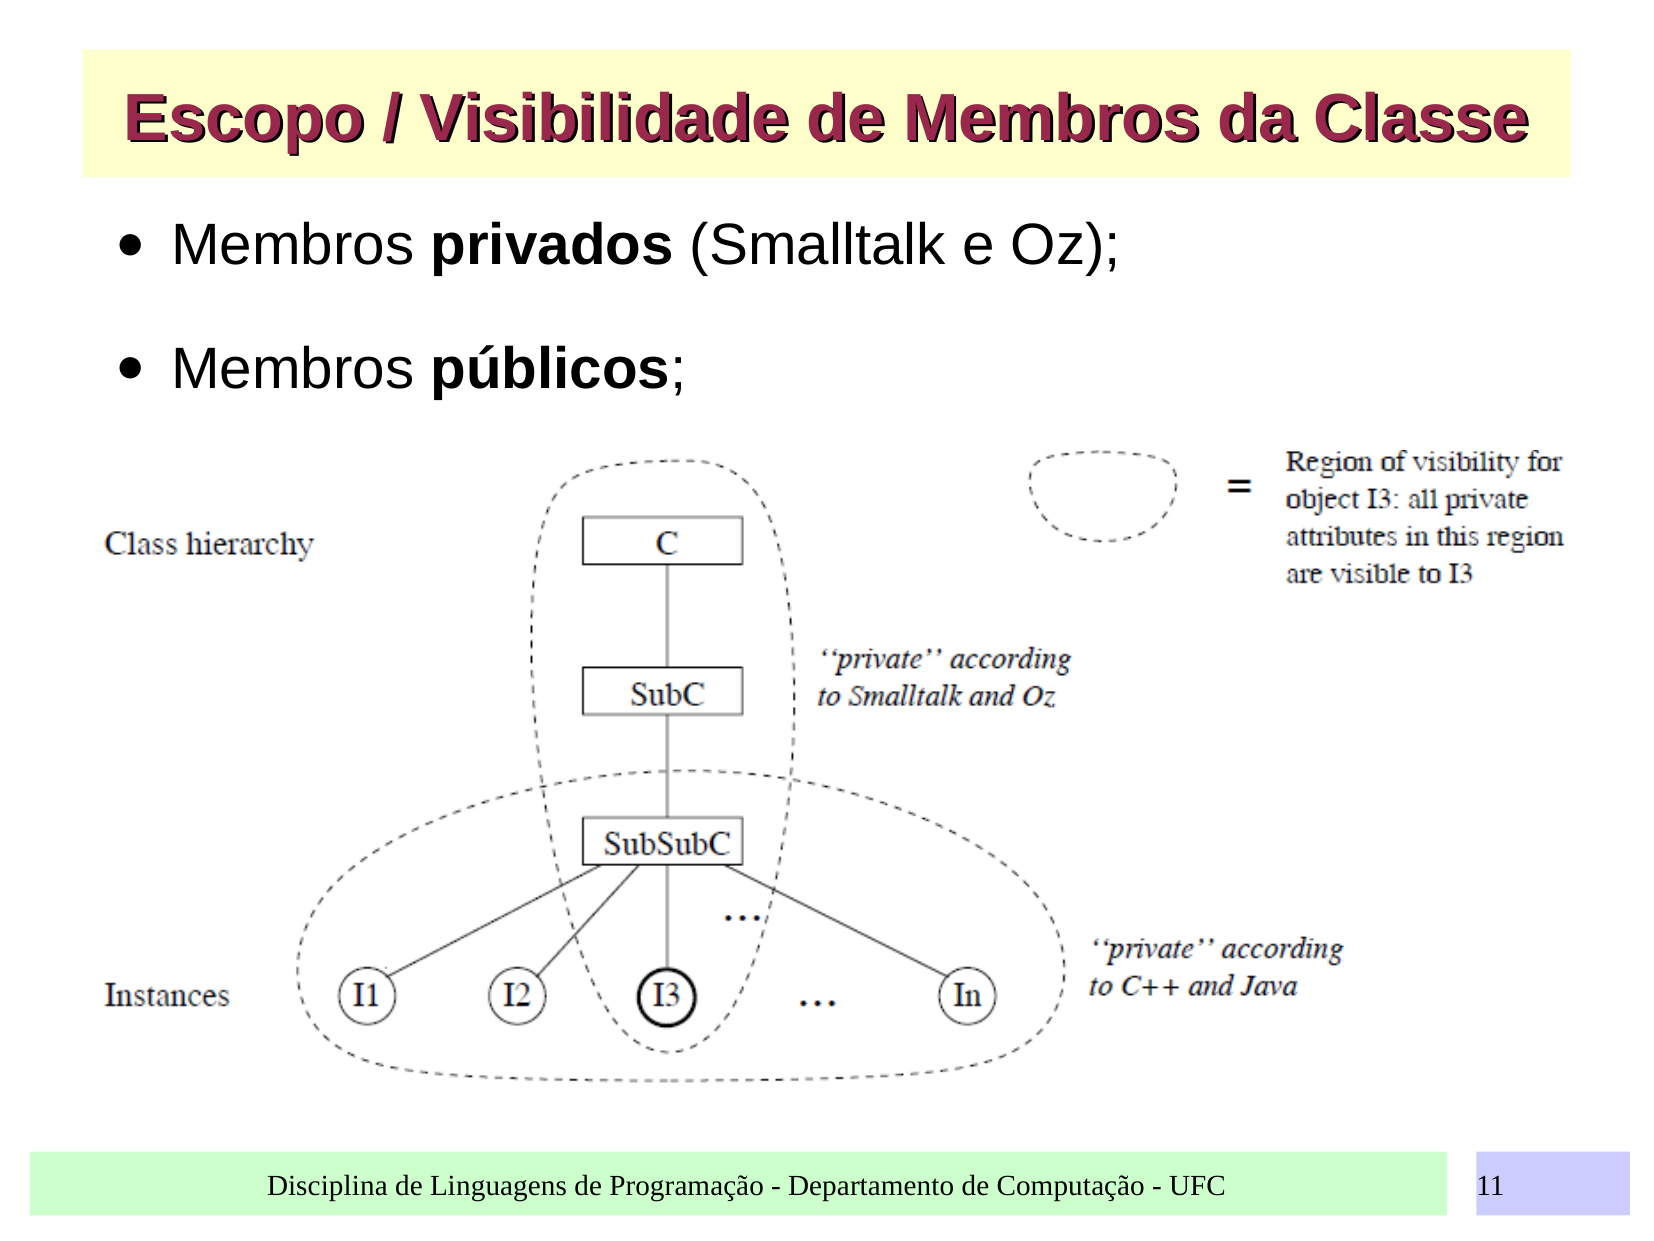

# Escopo / Visibilidade de Membros da Classe
Membros privados (Smalltalk e Oz);
Membros públicos;
Disciplina de Linguagens de Programação - Departamento de Computação - UFC